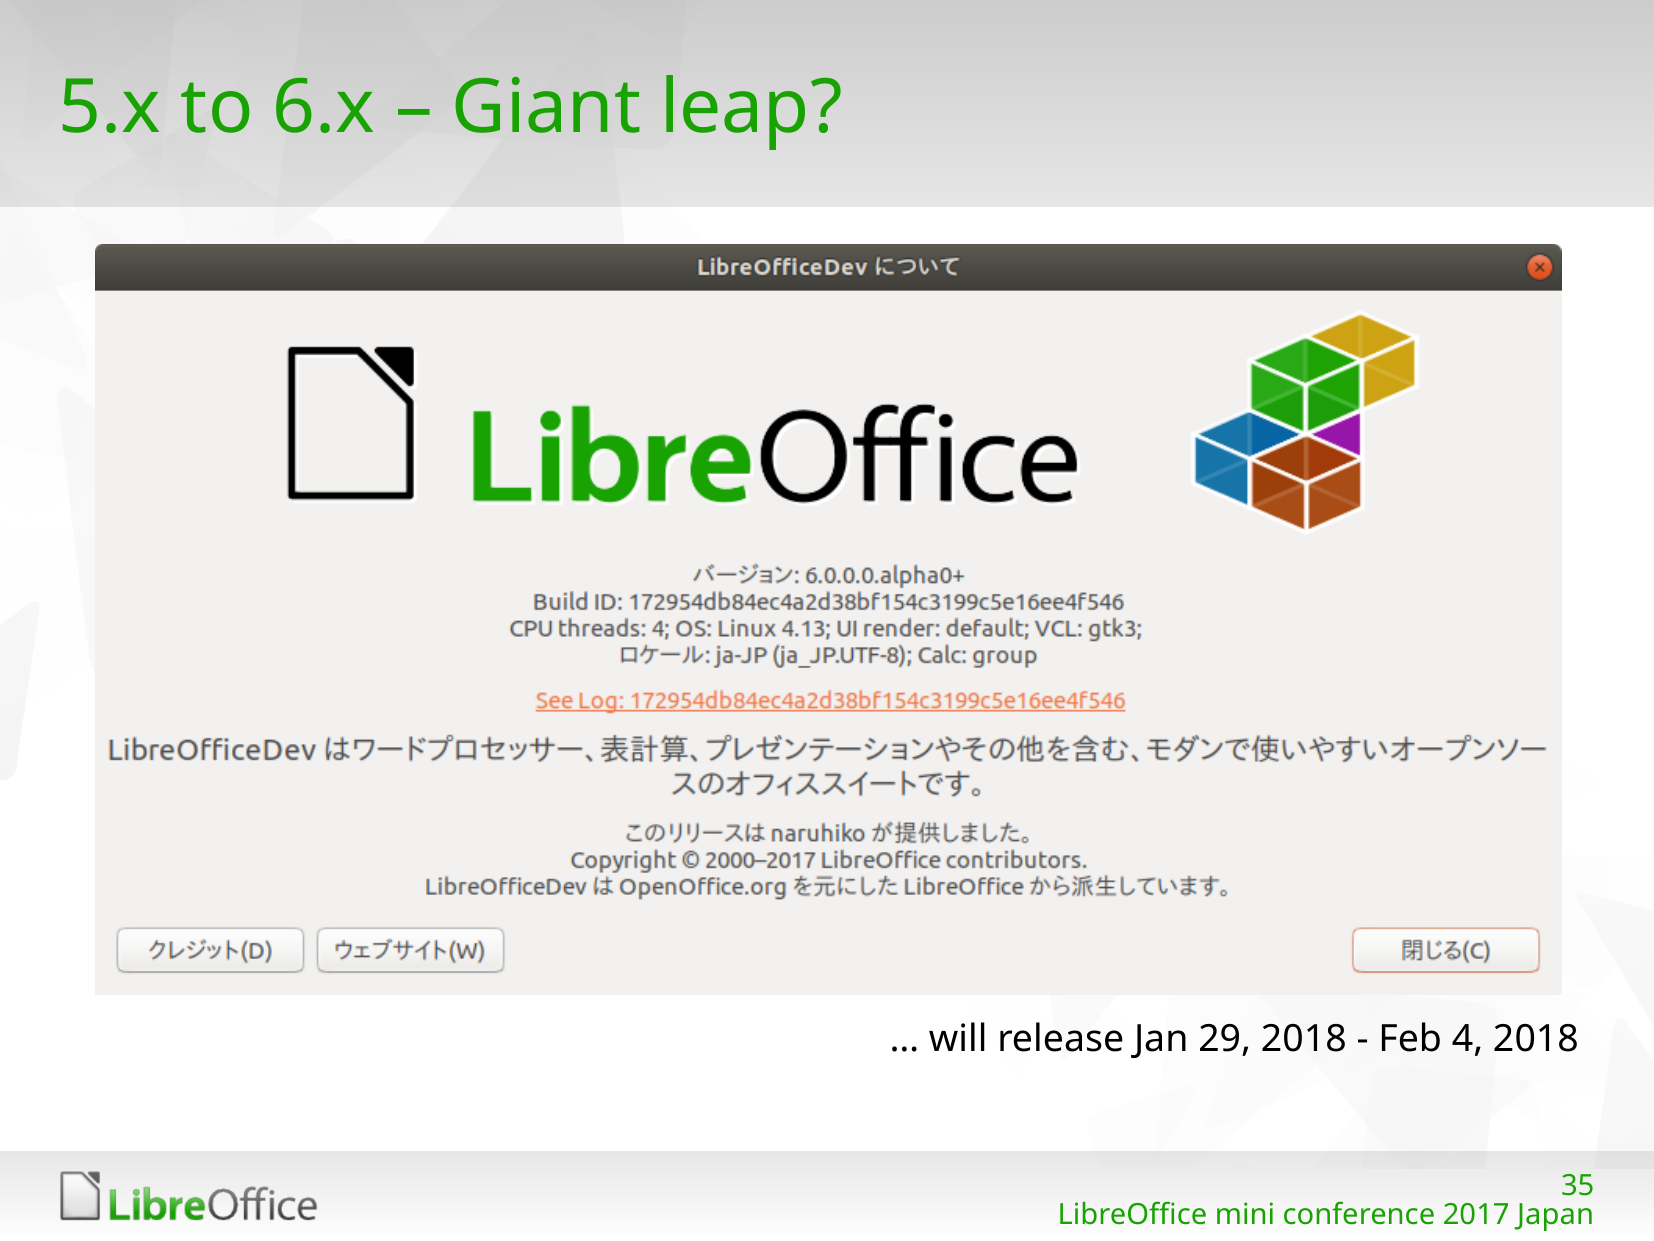

# 5.x to 6.x – Giant leap?
… will release Jan 29, 2018 - Feb 4, 2018
35
 LibreOffice mini conference 2017 Japan